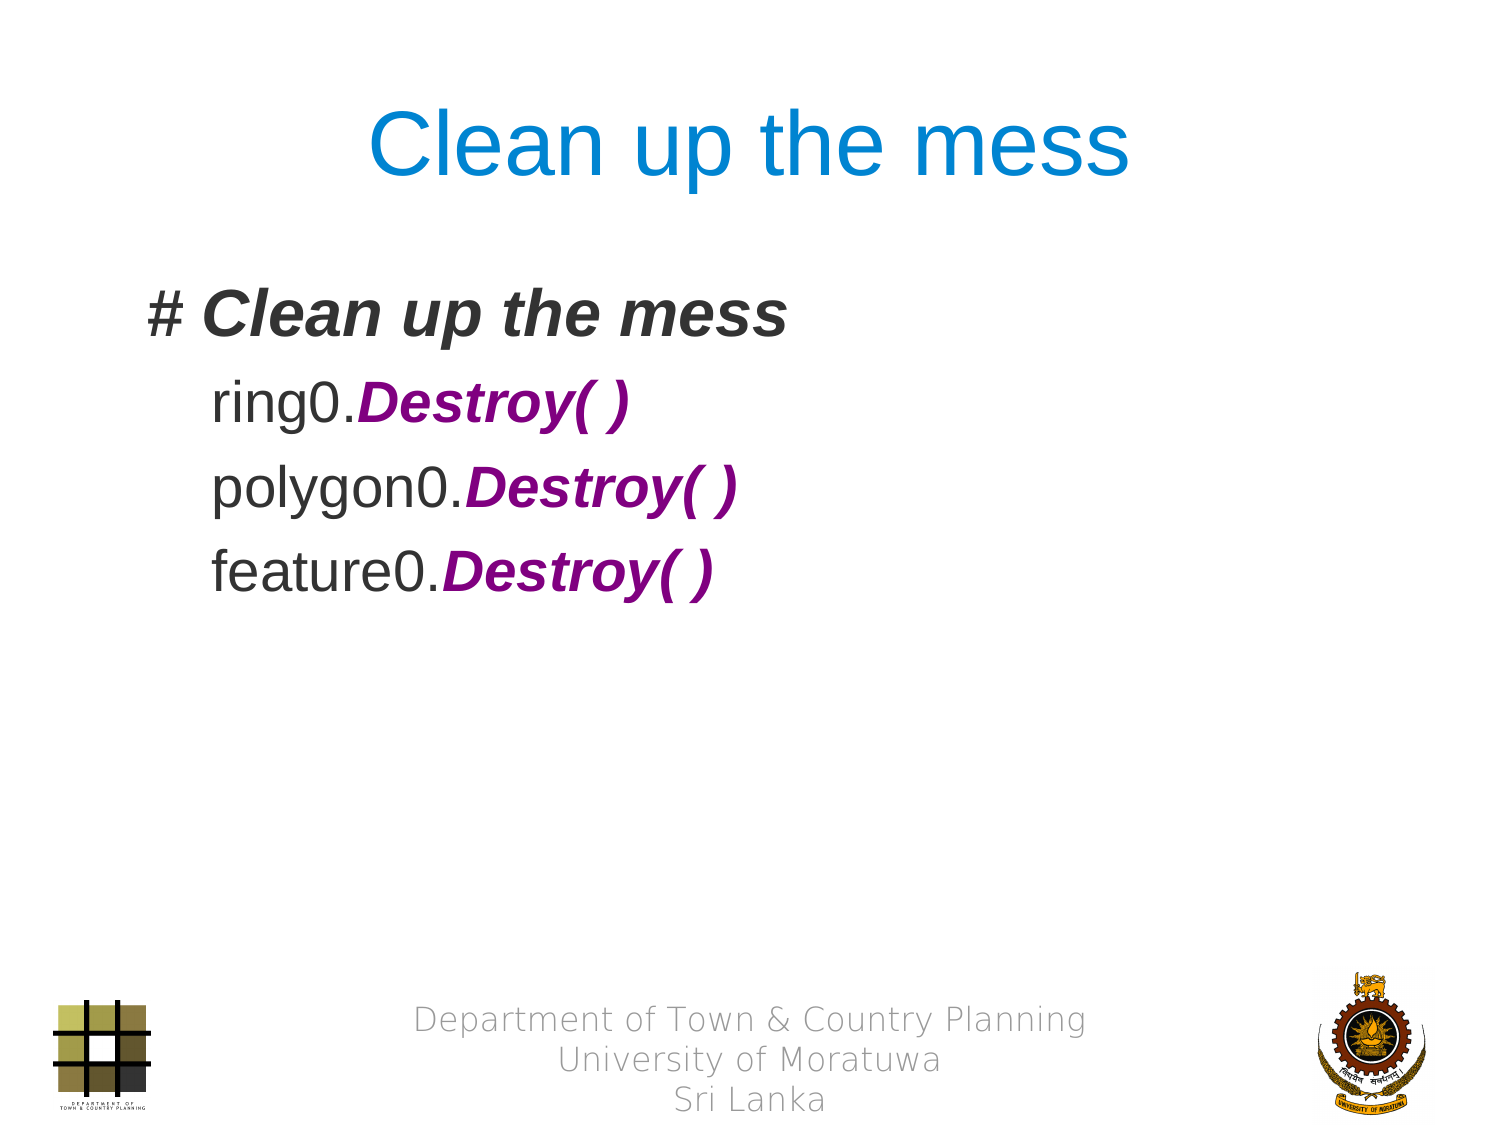

# Clean up the mess
# Clean up the mess
ring0.Destroy( )
polygon0.Destroy( )
feature0.Destroy( )